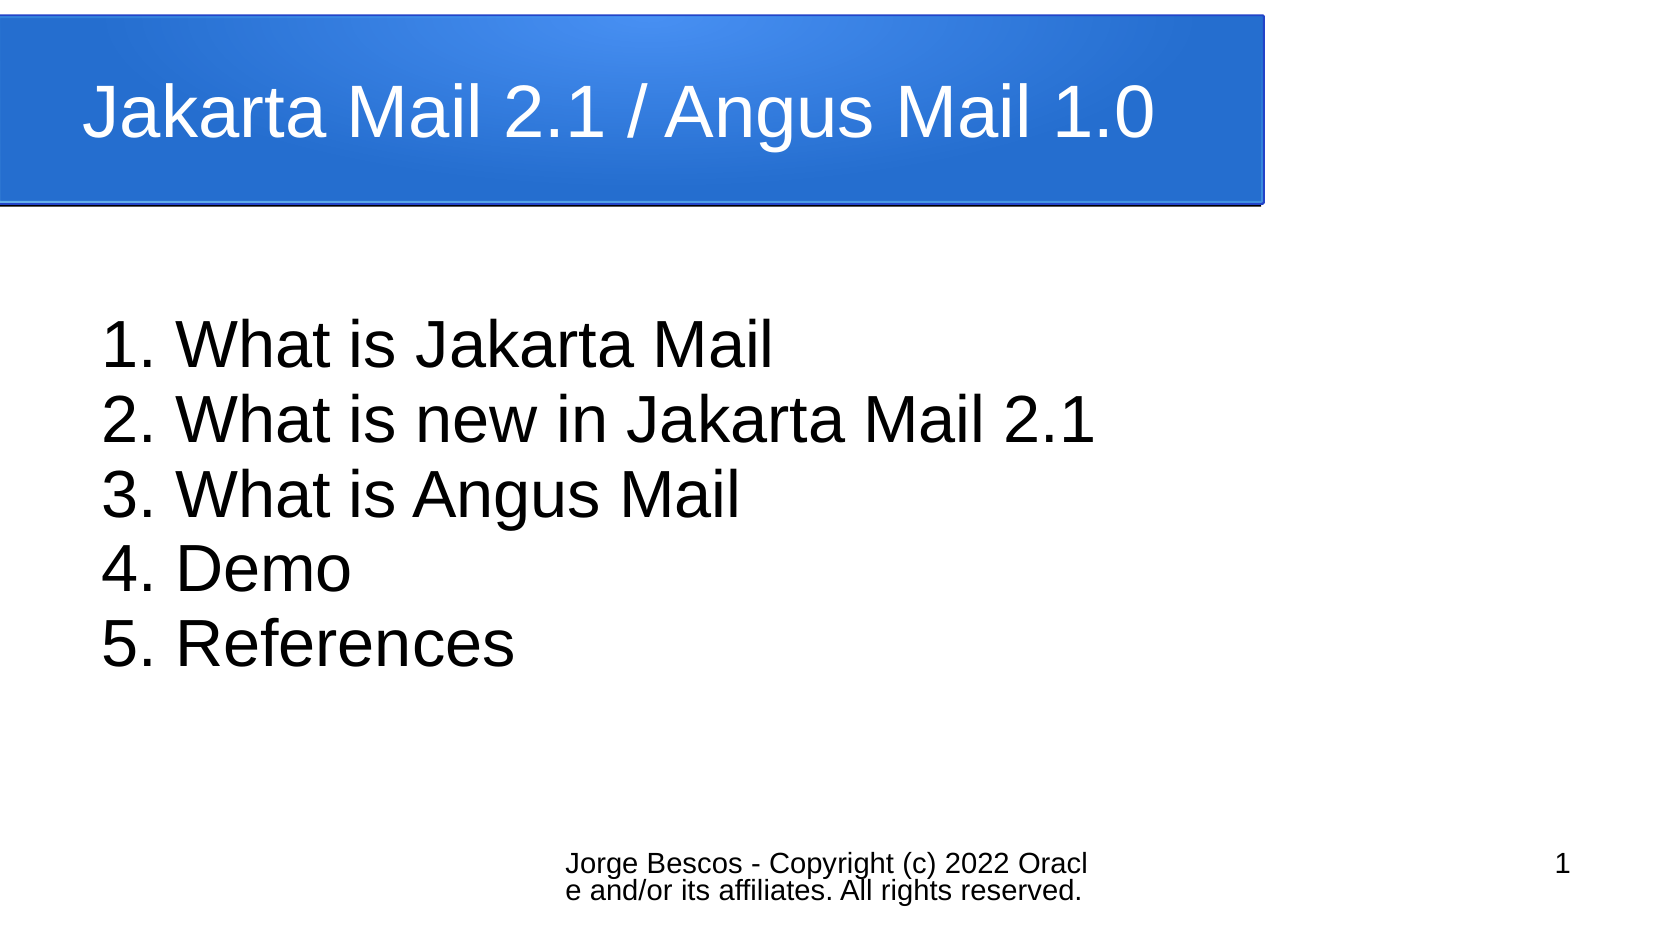

# Jakarta Mail 2.1 / Angus Mail 1.0
 1. What is Jakarta Mail
 2. What is new in Jakarta Mail 2.1
 3. What is Angus Mail
 4. Demo
 5. References
Jorge Bescos - Copyright (c) 2022 Oracle and/or its affiliates. All rights reserved.
1